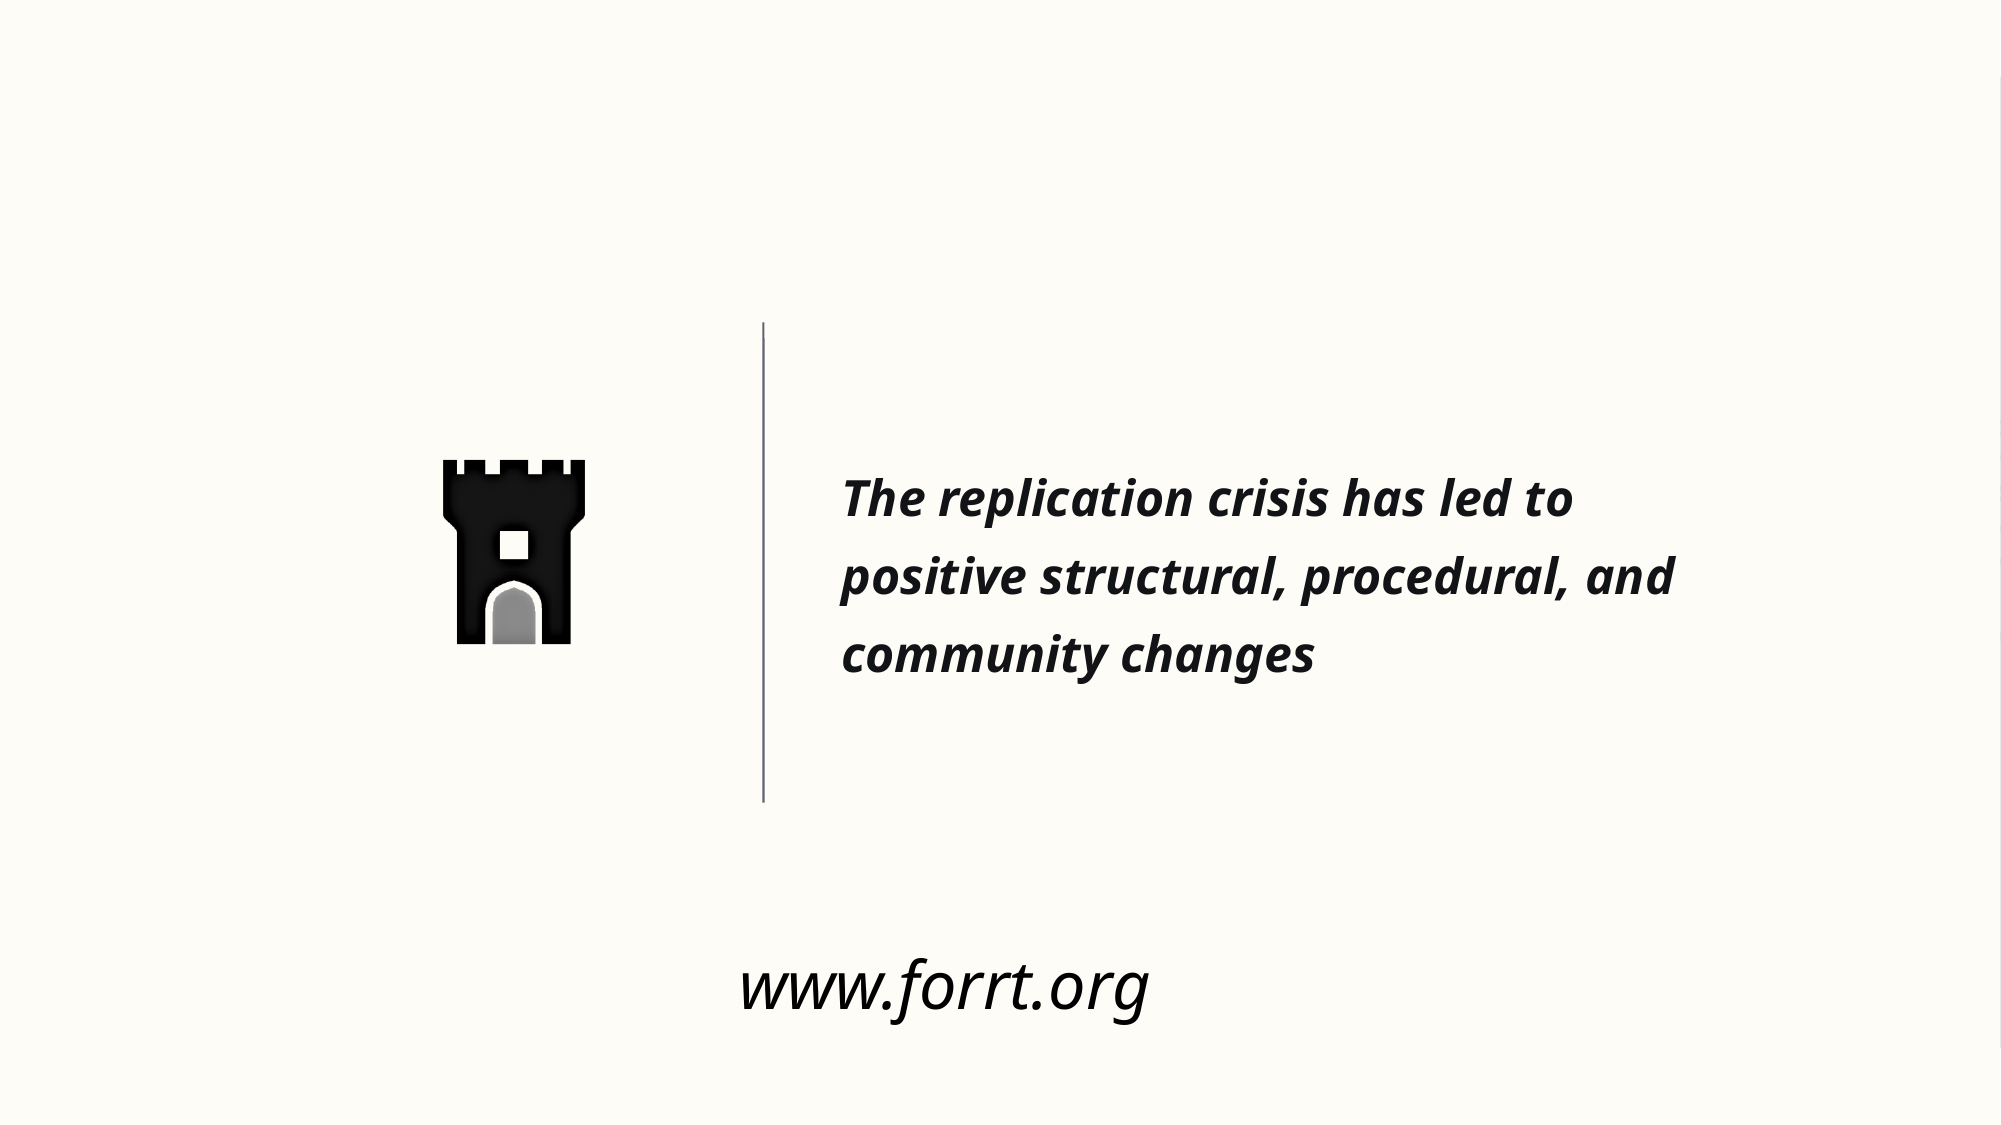

The replication crisis has led to positive structural, procedural, and community changes
www.forrt.org